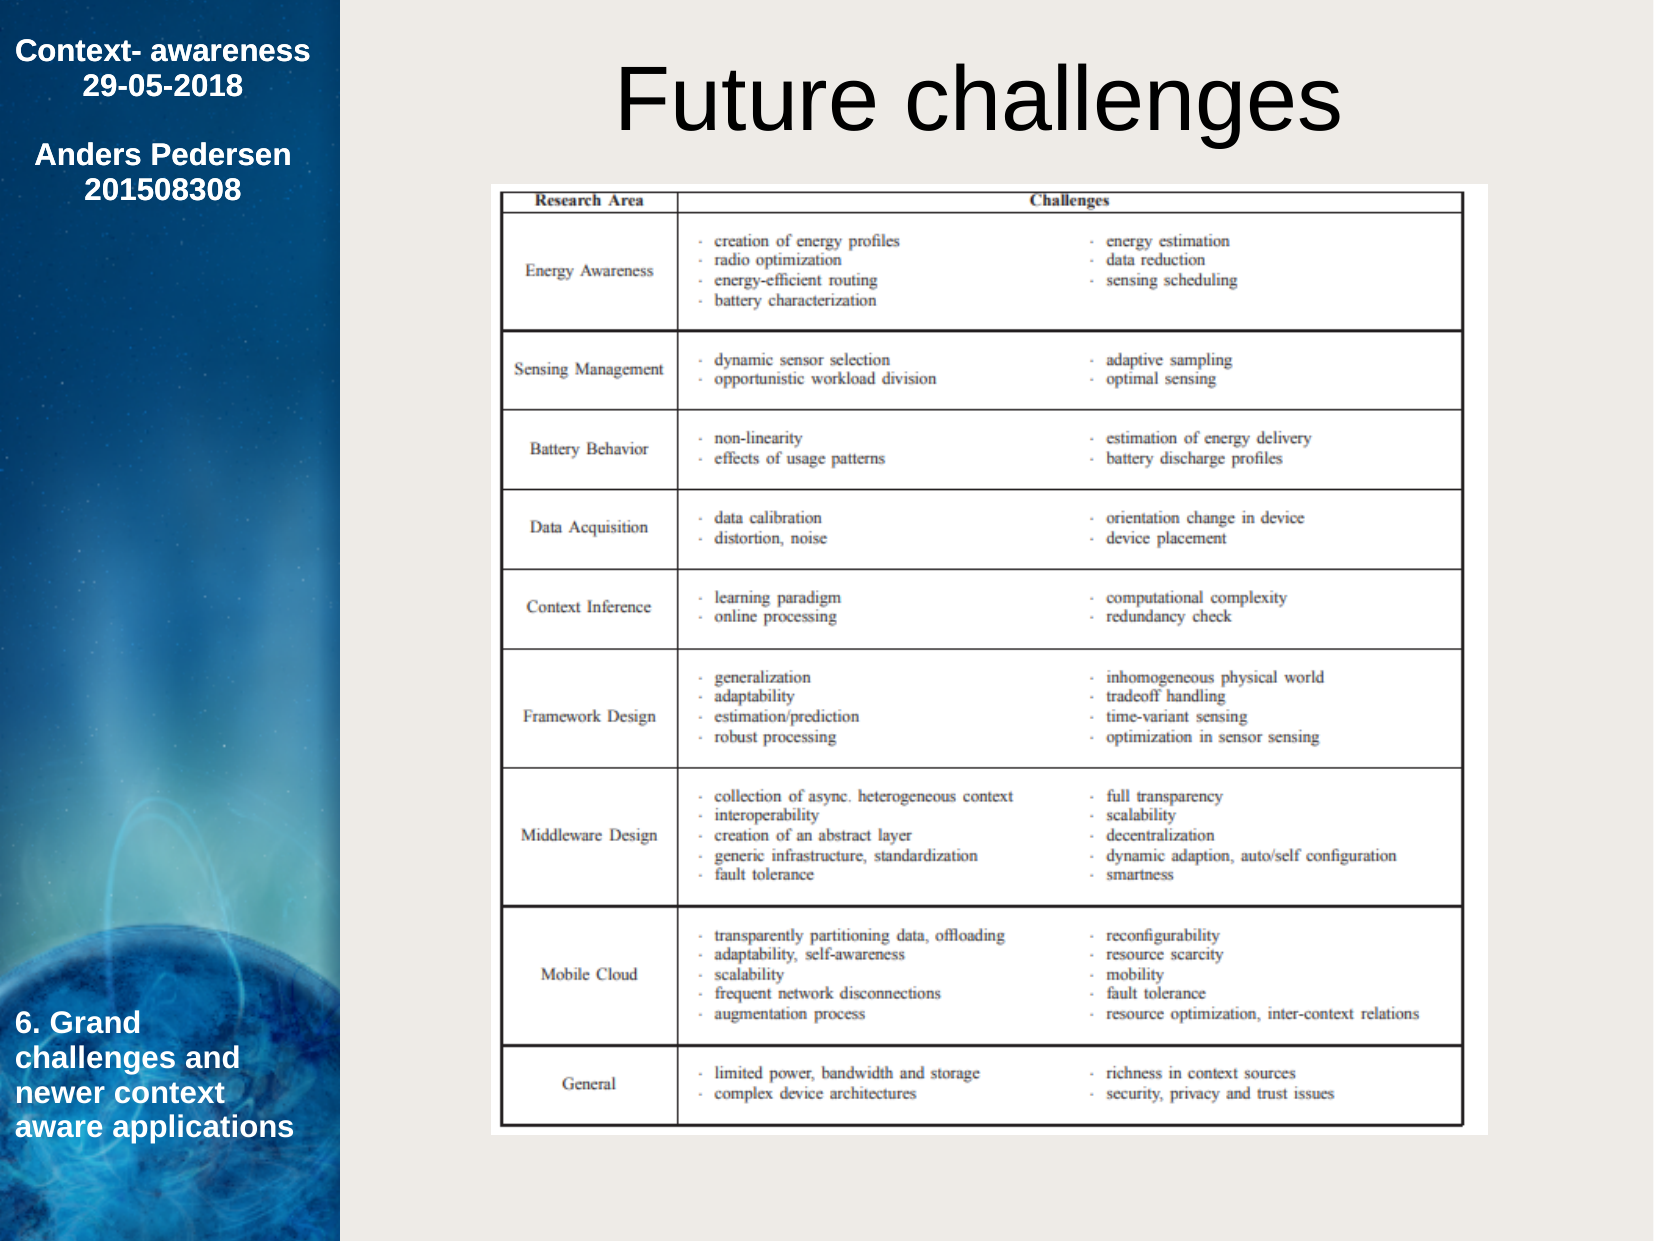

Context- awareness
29-05-2018
Anders Pedersen
201508308
Context- awareness
29-05-2018
Anders Pedersen
201508308
6. Grand challenges and newer context aware applications
Future challenges
# Agenda